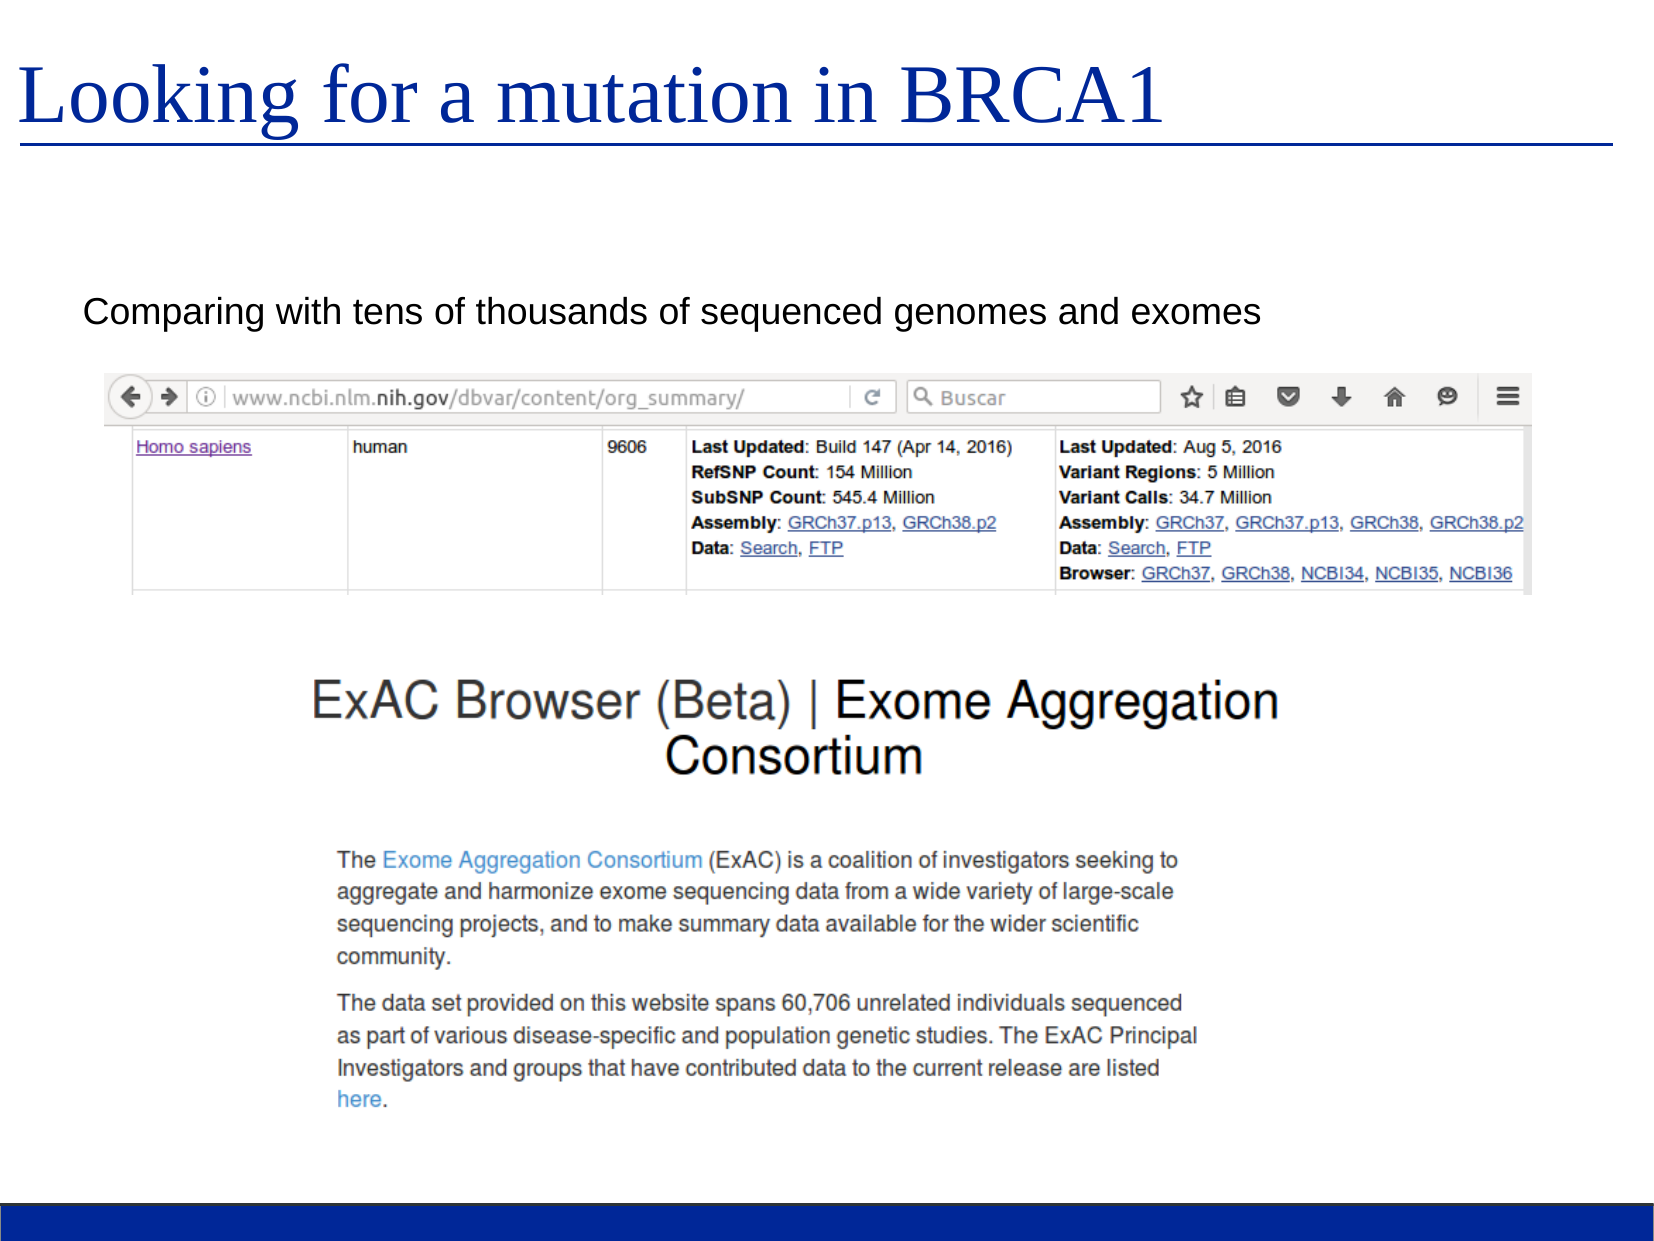

# Looking for a mutation in BRCA1
Comparing with tens of thousands of sequenced genomes and exomes